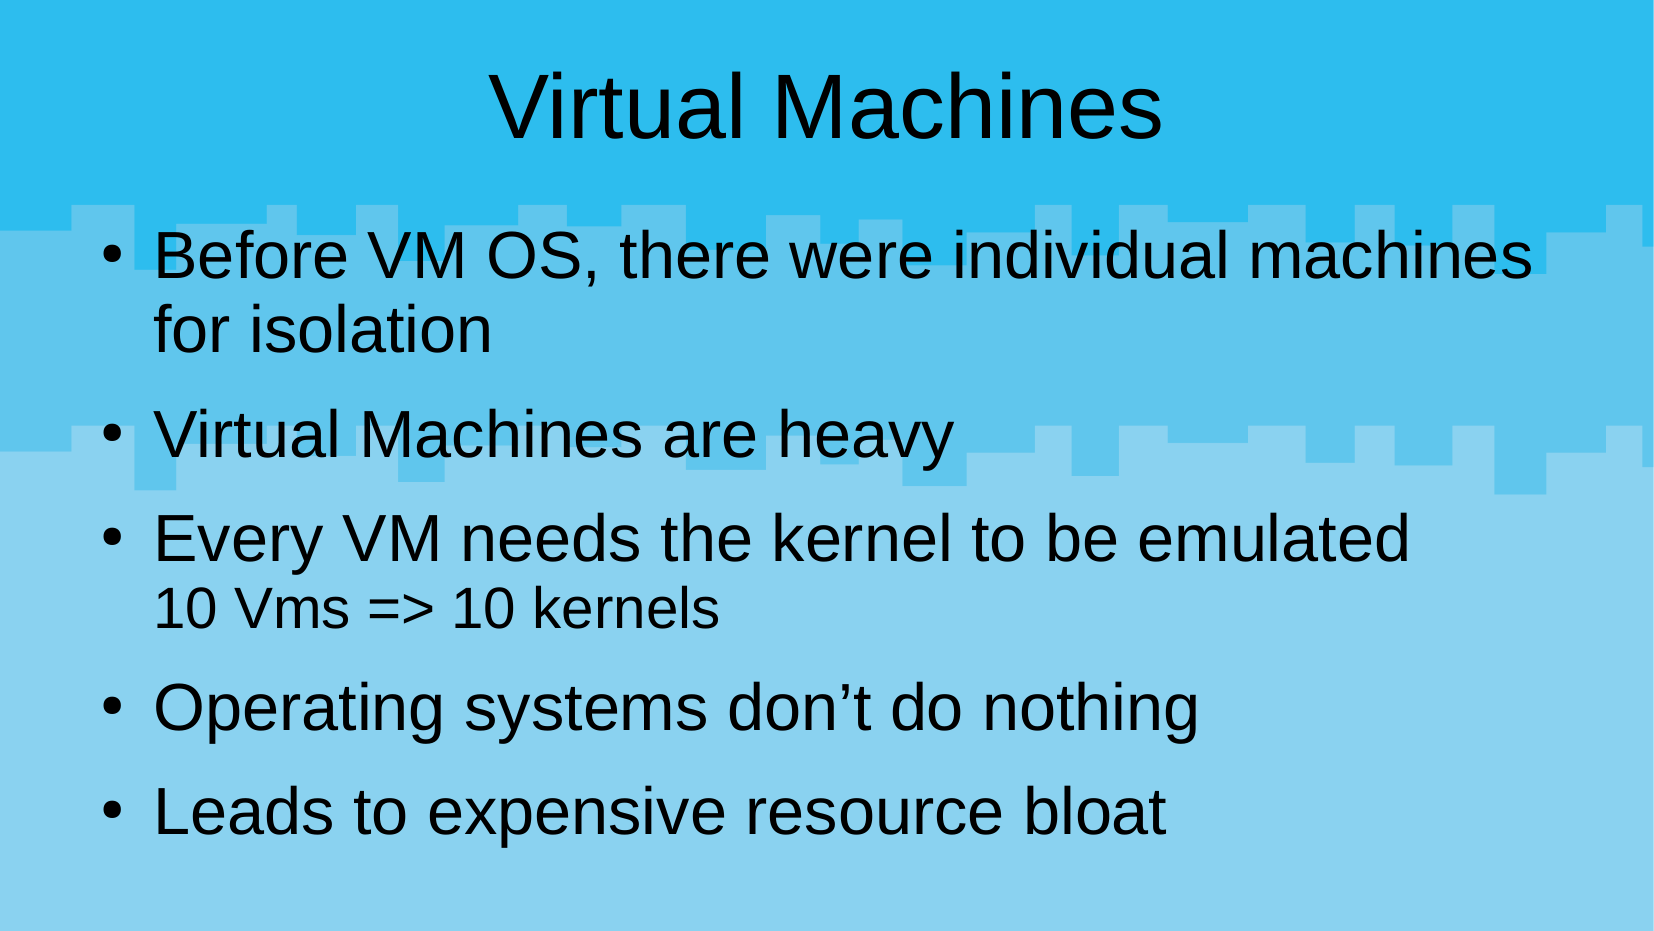

# Virtual Machines
Before VM OS, there were individual machines for isolation
Virtual Machines are heavy
Every VM needs the kernel to be emulated
10 Vms => 10 kernels
Operating systems don’t do nothing
Leads to expensive resource bloat